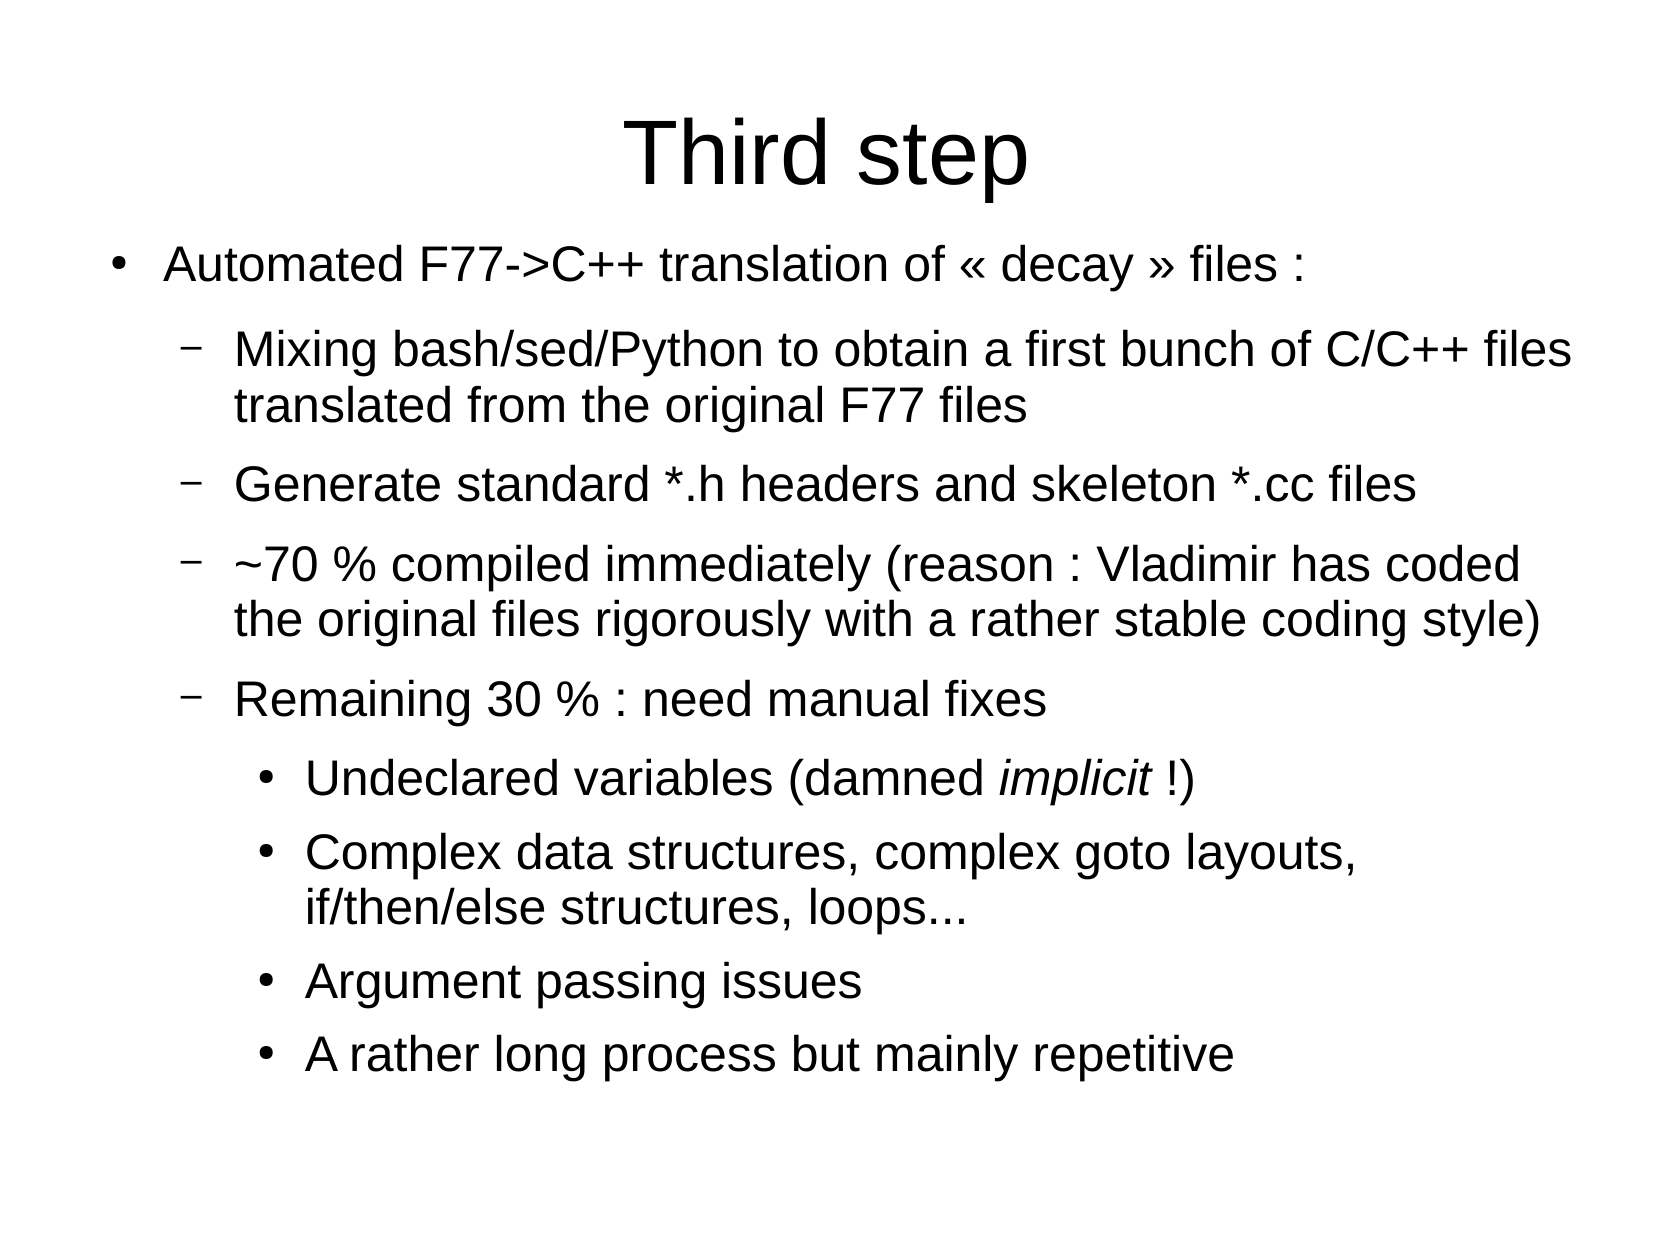

# Third step
Automated F77->C++ translation of « decay » files :
Mixing bash/sed/Python to obtain a first bunch of C/C++ files translated from the original F77 files
Generate standard *.h headers and skeleton *.cc files
~70 % compiled immediately (reason : Vladimir has coded the original files rigorously with a rather stable coding style)
Remaining 30 % : need manual fixes
Undeclared variables (damned implicit !)
Complex data structures, complex goto layouts, if/then/else structures, loops...
Argument passing issues
A rather long process but mainly repetitive